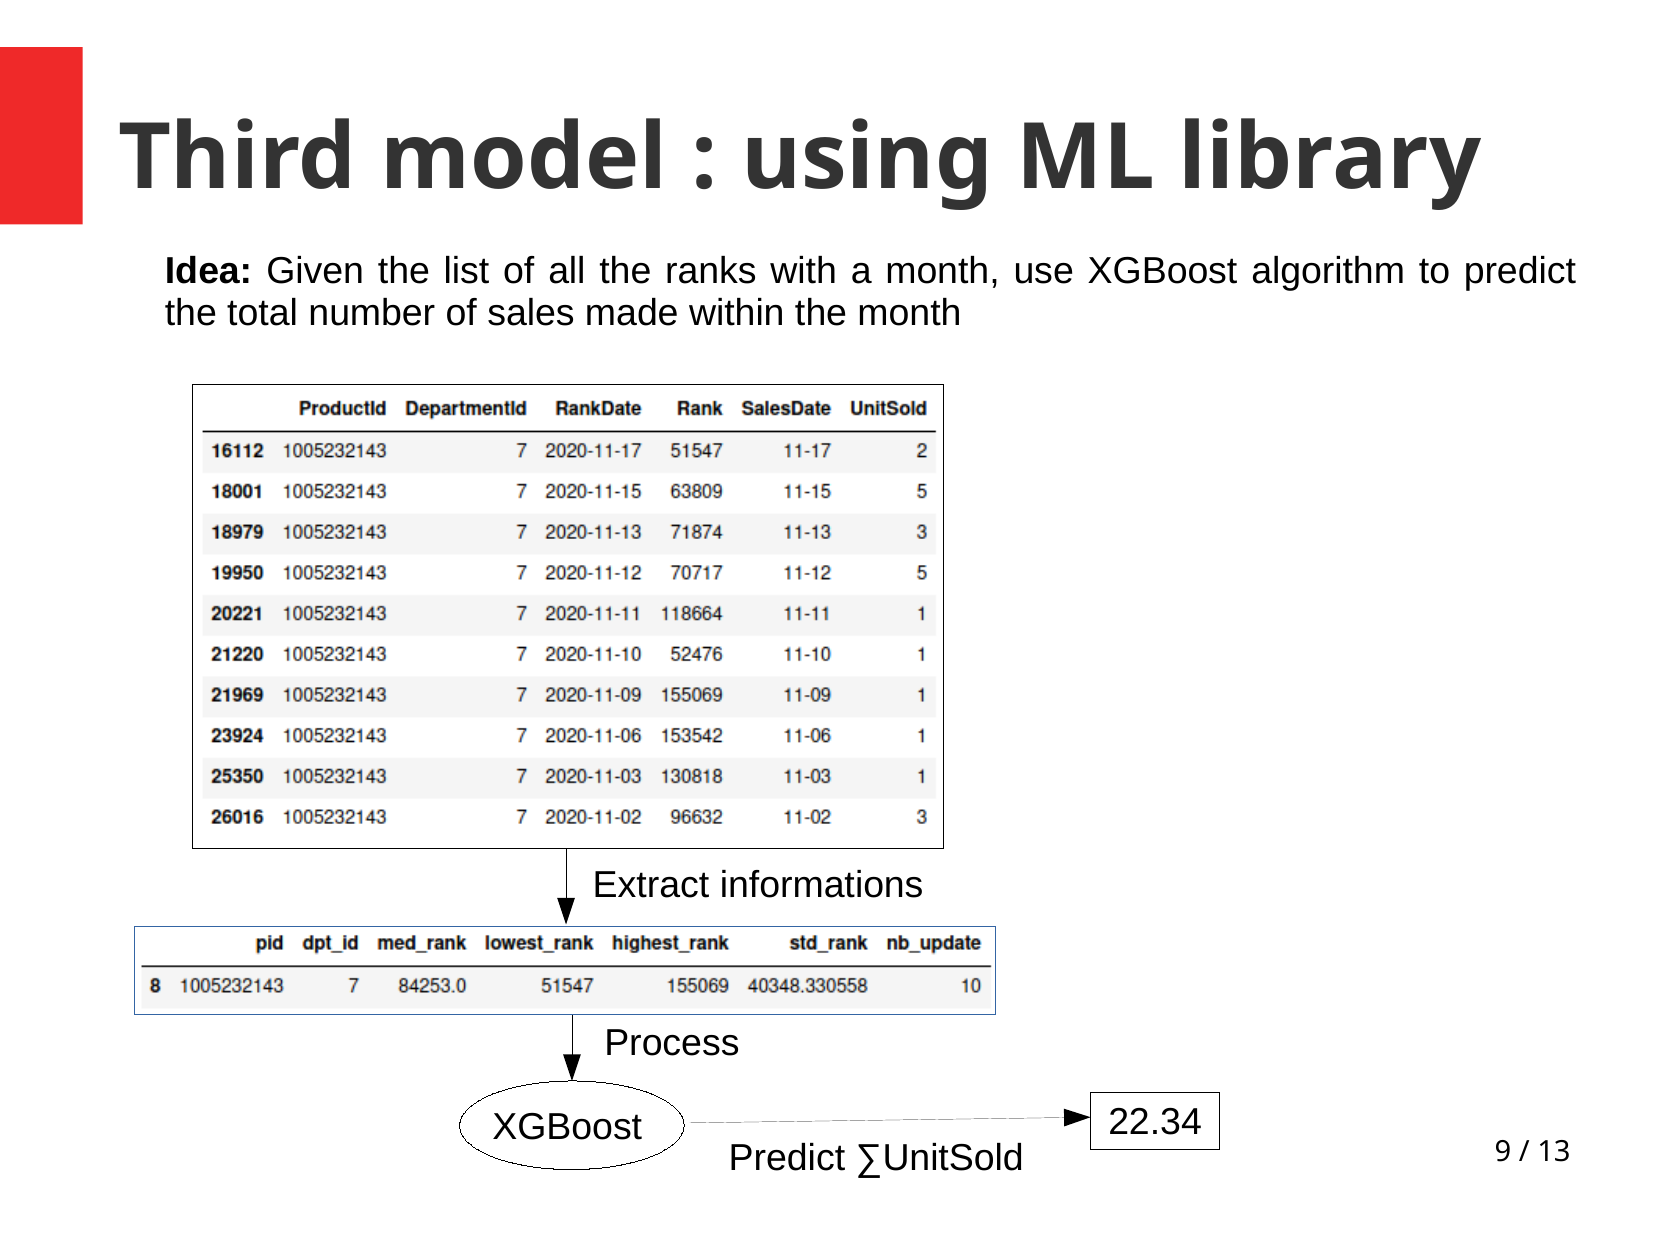

# Third model : using ML library
Idea: Given the list of all the ranks with a month, use XGBoost algorithm to predict the total number of sales made within the month
Extract informations
Process
XGBoost
22.34
Predict ∑UnitSold
9